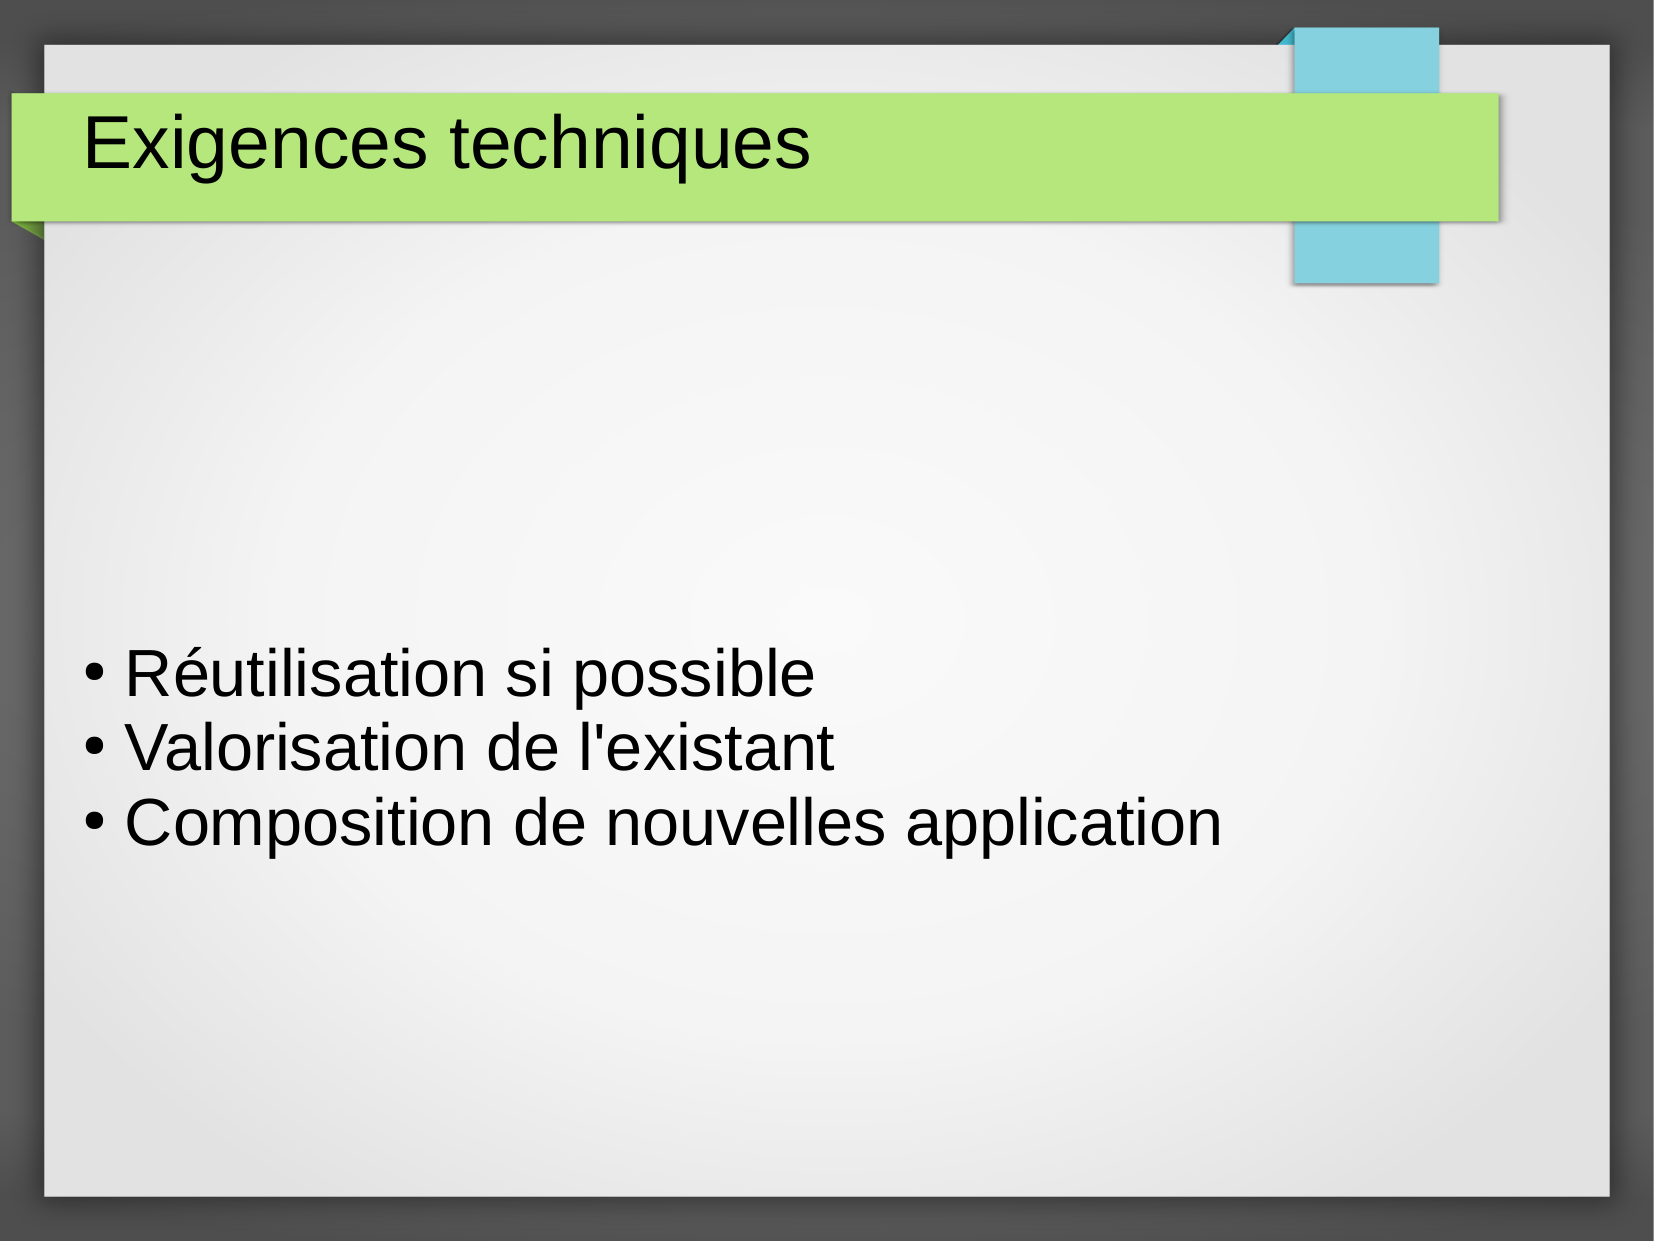

# Exigences techniques
 Réutilisation si possible
 Valorisation de l'existant
 Composition de nouvelles application